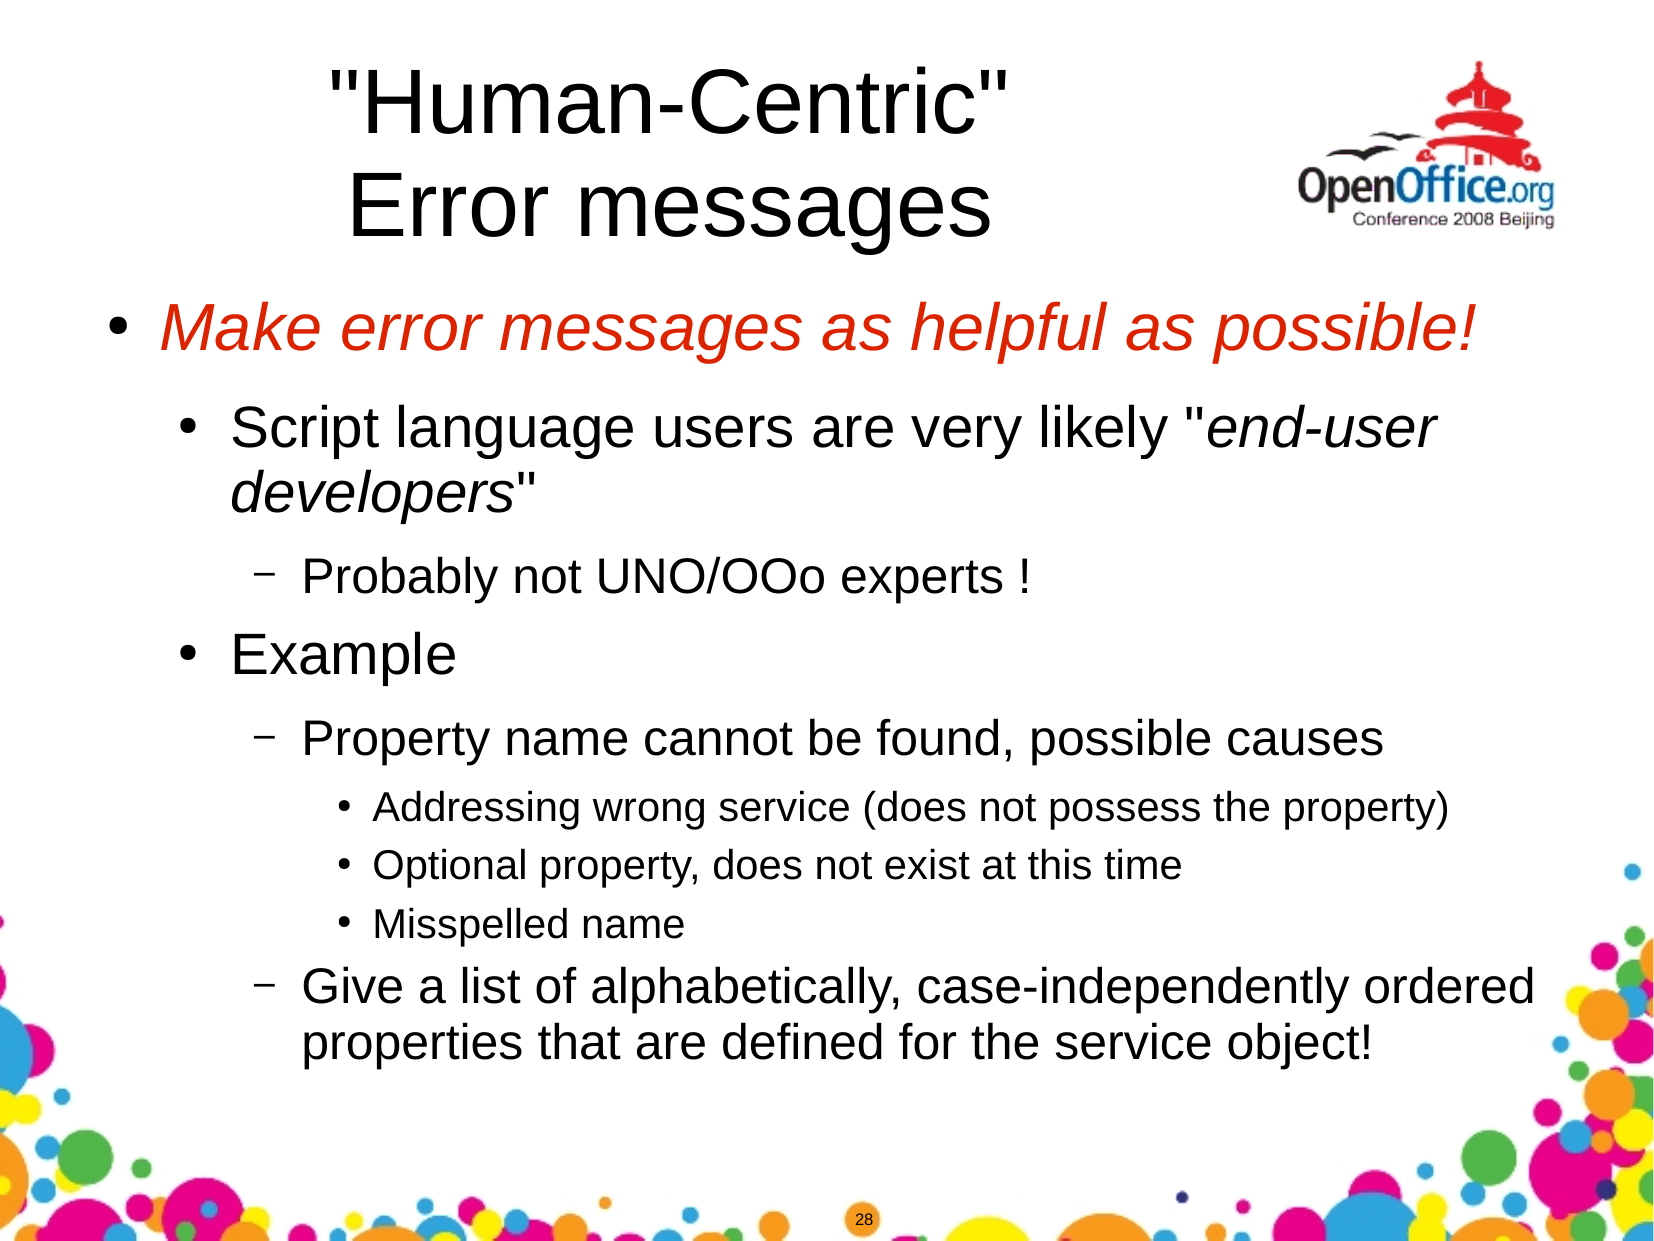

# "Human-Centric" Error messages
Make error messages as helpful as possible!
Script language users are very likely "end-user developers"
Probably not UNO/OOo experts !
Example
Property name cannot be found, possible causes
Addressing wrong service (does not possess the property)
Optional property, does not exist at this time
Misspelled name
Give a list of alphabetically, case-independently ordered properties that are defined for the service object!
28